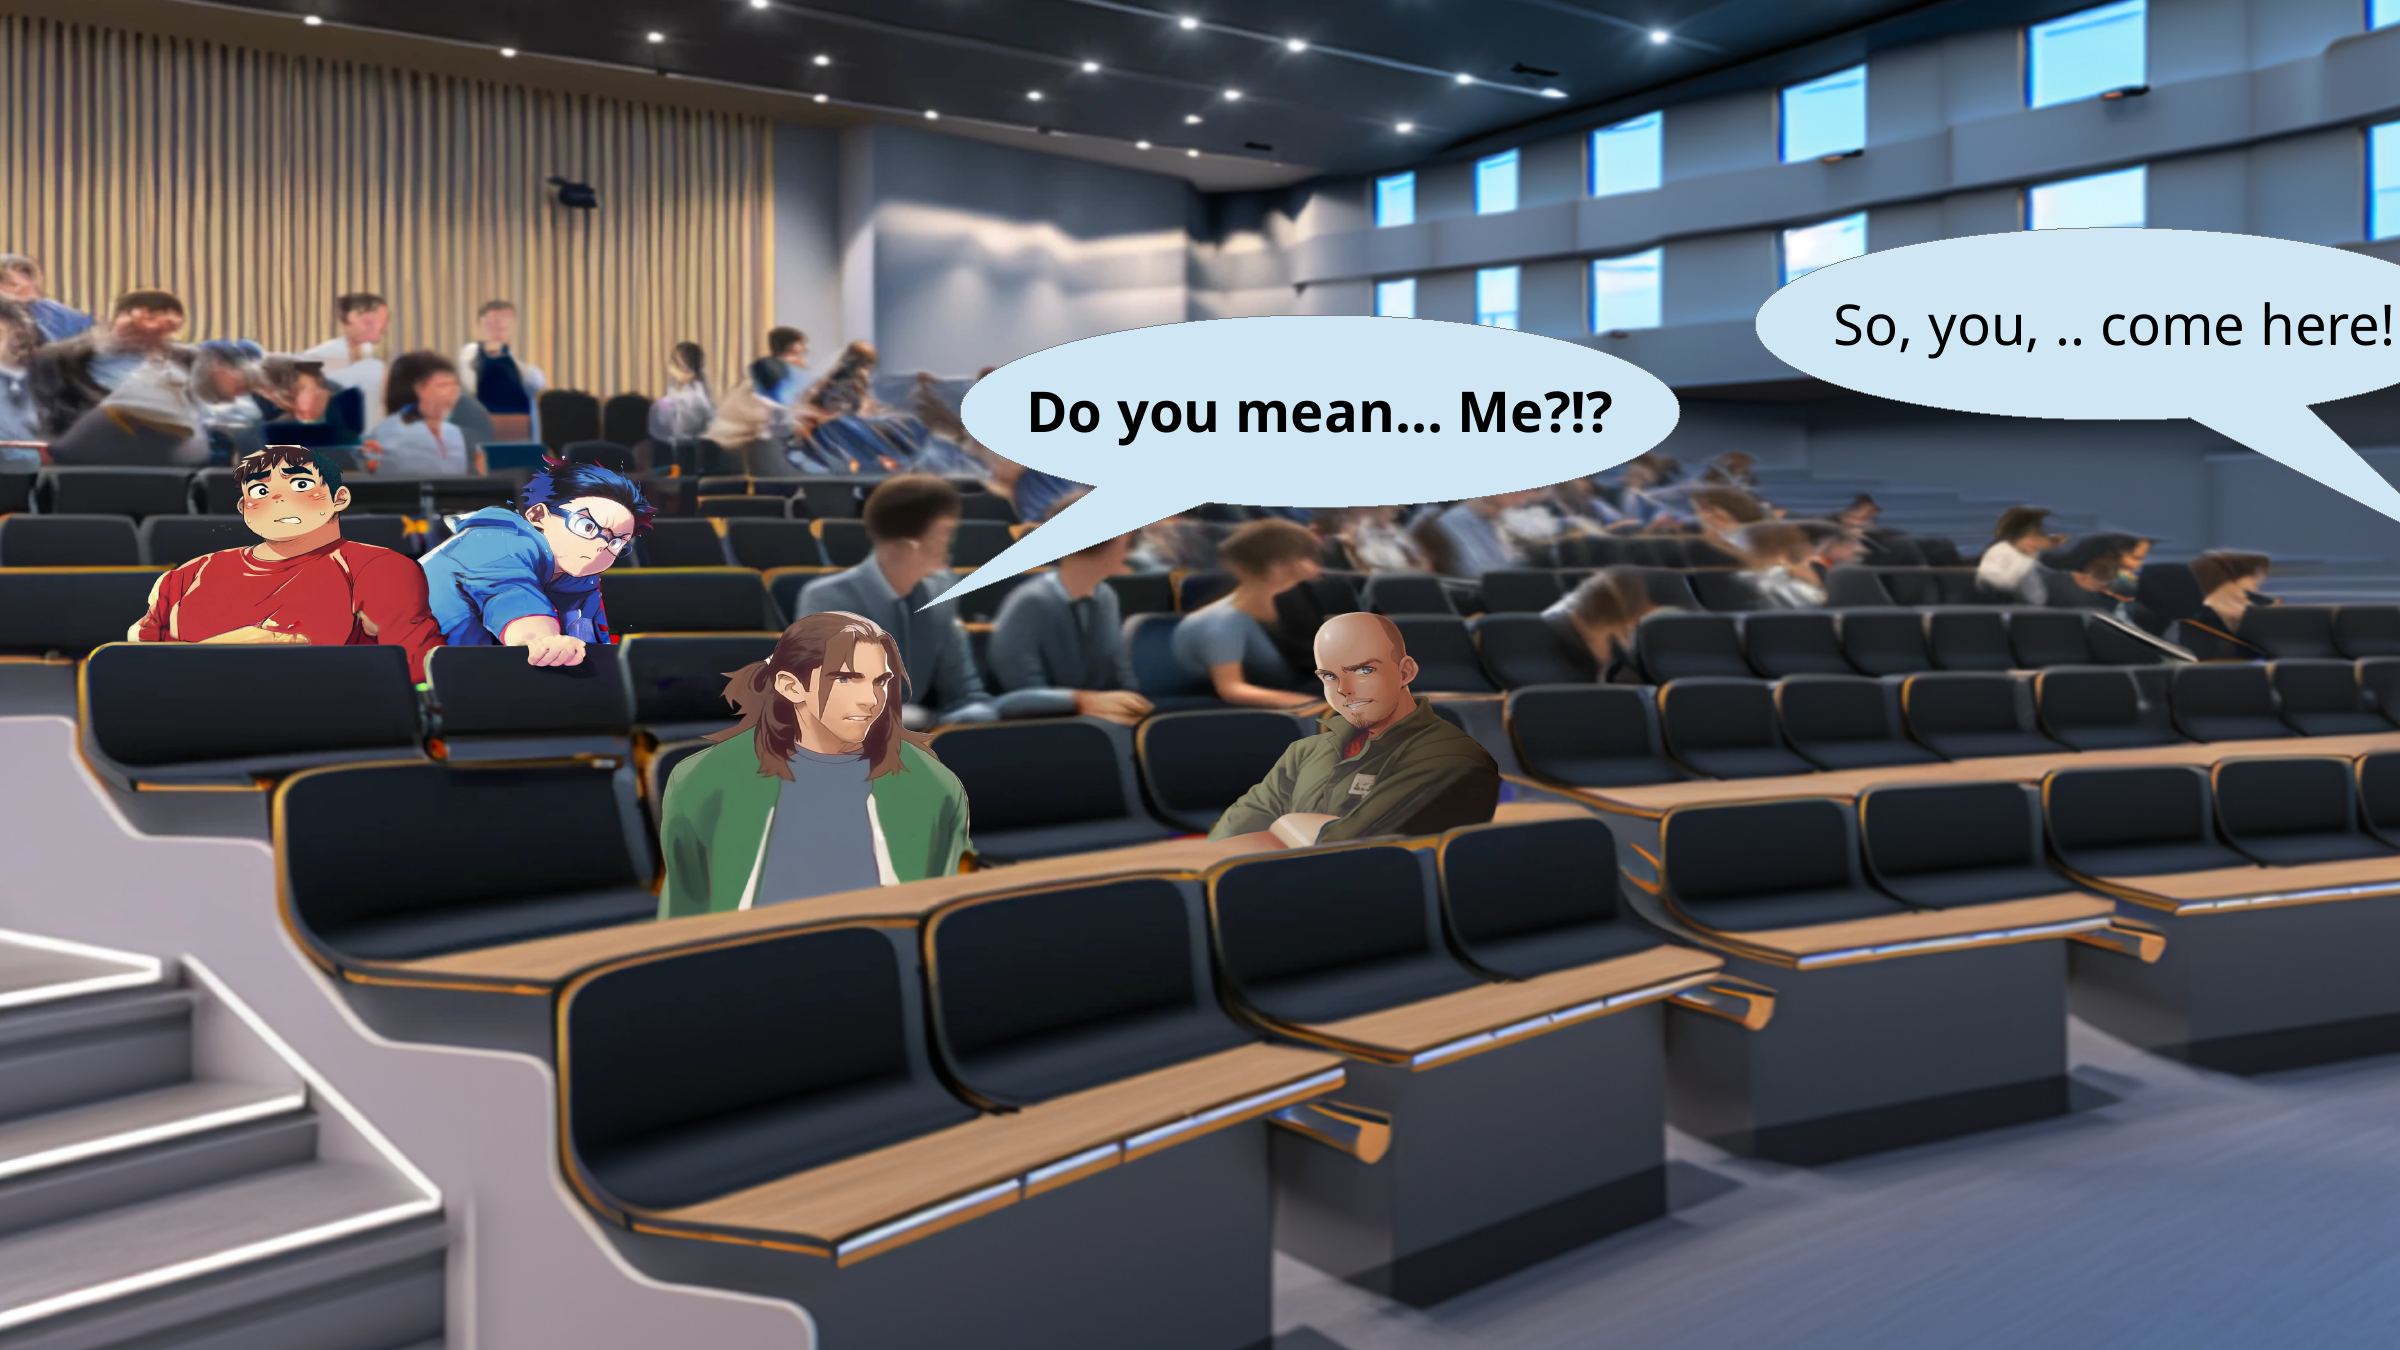

So, you, .. come here!
Do you mean… Me?!?